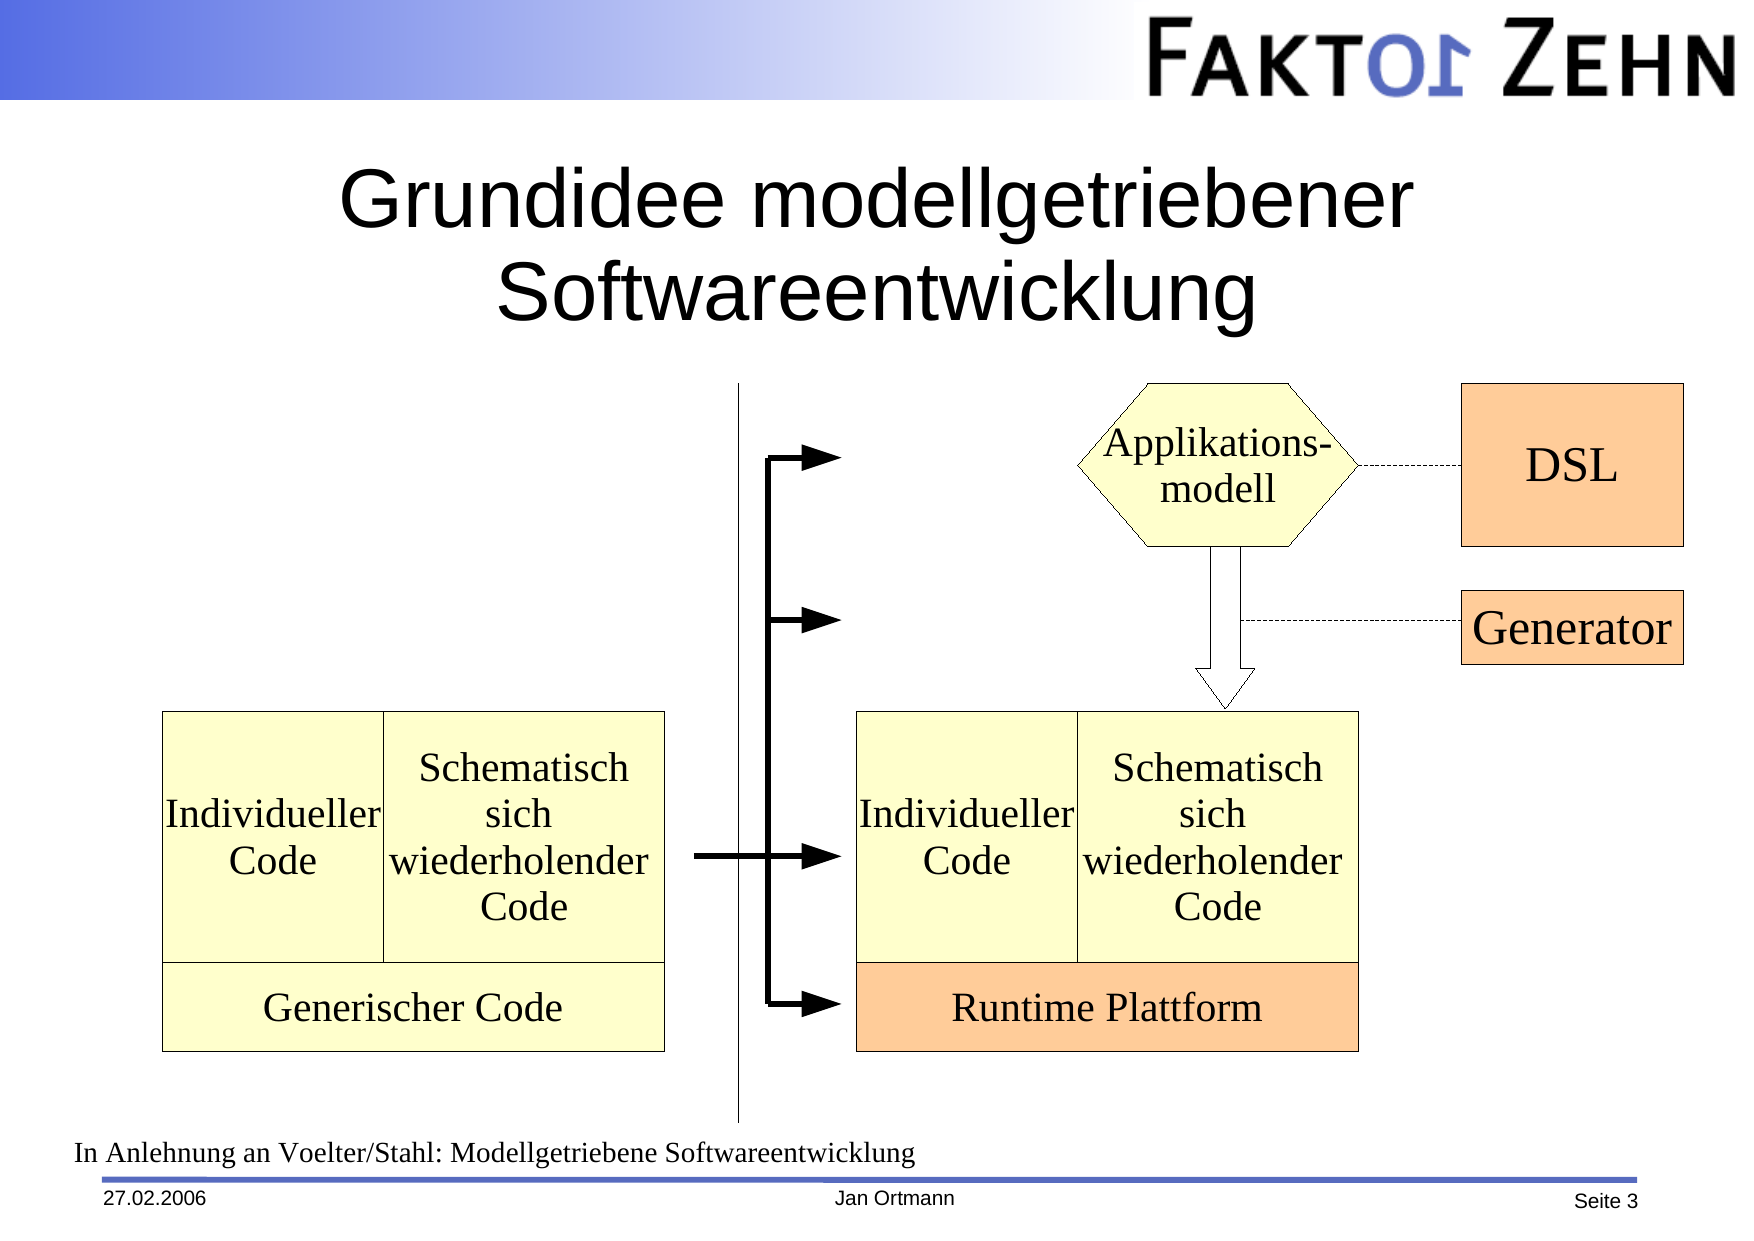

# Grundidee modellgetriebener Softwareentwicklung
Applikations-
modell
DSL
Generator
Individueller
Code
Schematisch
sich
wiederholender
Code
Individueller
Code
Schematisch
sich
wiederholender
Code
Generischer Code
Runtime Plattform
In Anlehnung an Voelter/Stahl: Modellgetriebene Softwareentwicklung